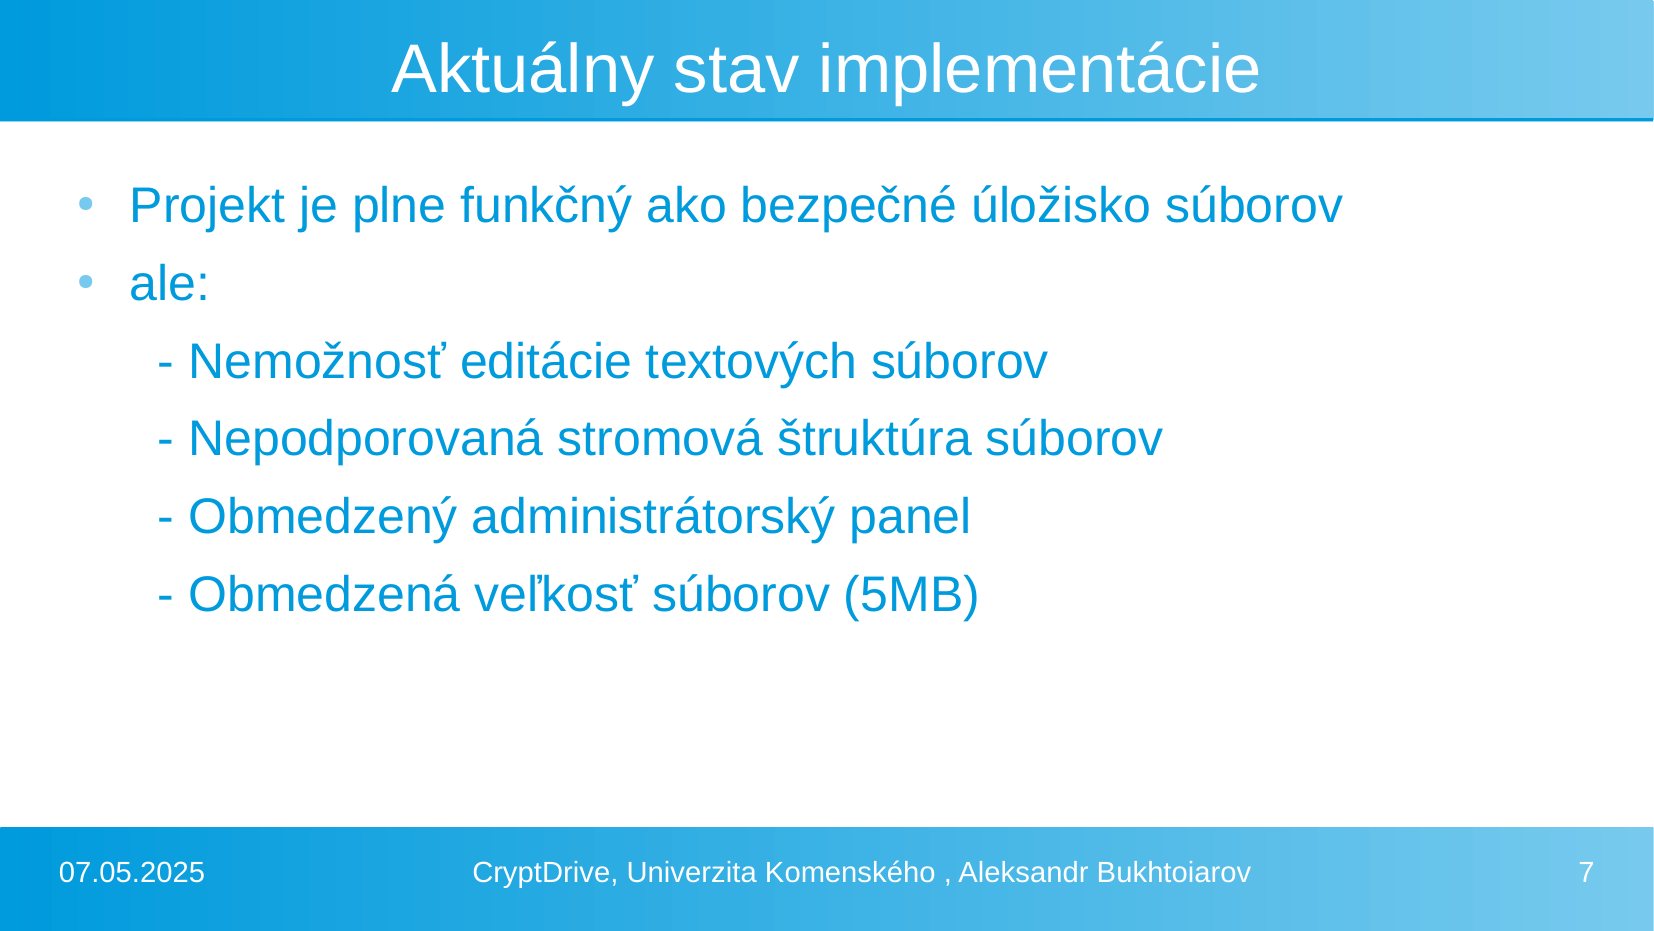

# Aktuálny stav implementácie
Projekt je plne funkčný ako bezpečné úložisko súborov
ale:
 - Nemožnosť editácie textových súborov
 - Nepodporovaná stromová štruktúra súborov
 - Obmedzený administrátorský panel
 - Obmedzená veľkosť súborov (5MB)
7